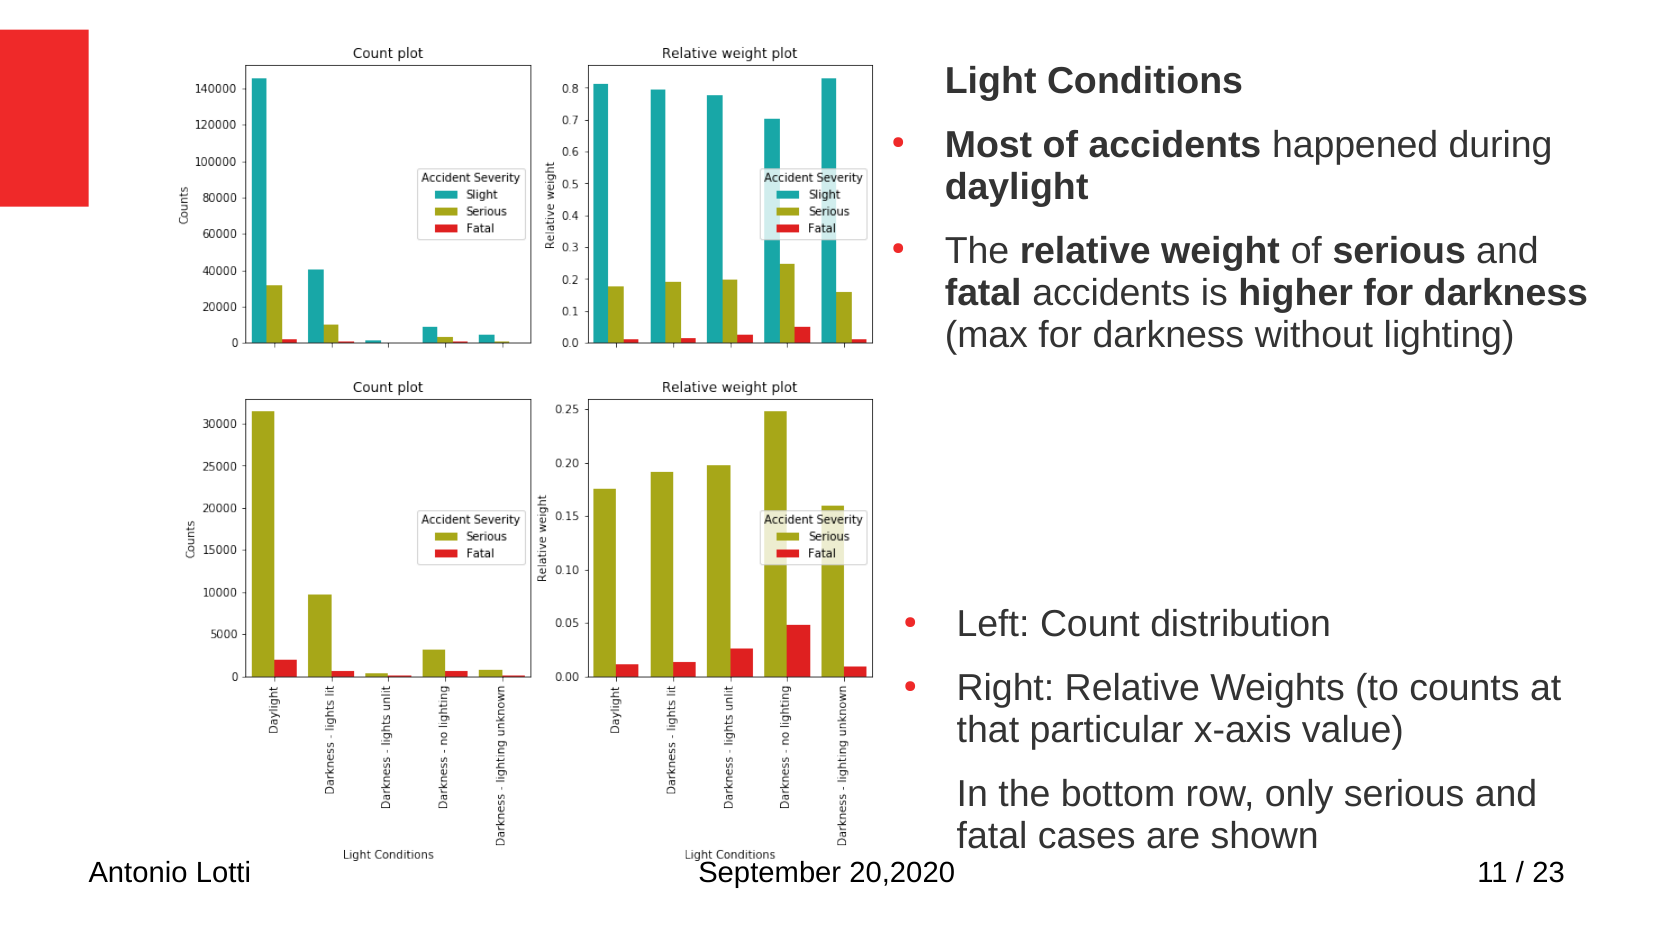

Light Conditions
Most of accidents happened during daylight
The relative weight of serious and fatal accidents is higher for darkness (max for darkness without lighting)
# Left: Count distribution
Right: Relative Weights (to counts at that particular x-axis value)
In the bottom row, only serious and fatal cases are shown
11